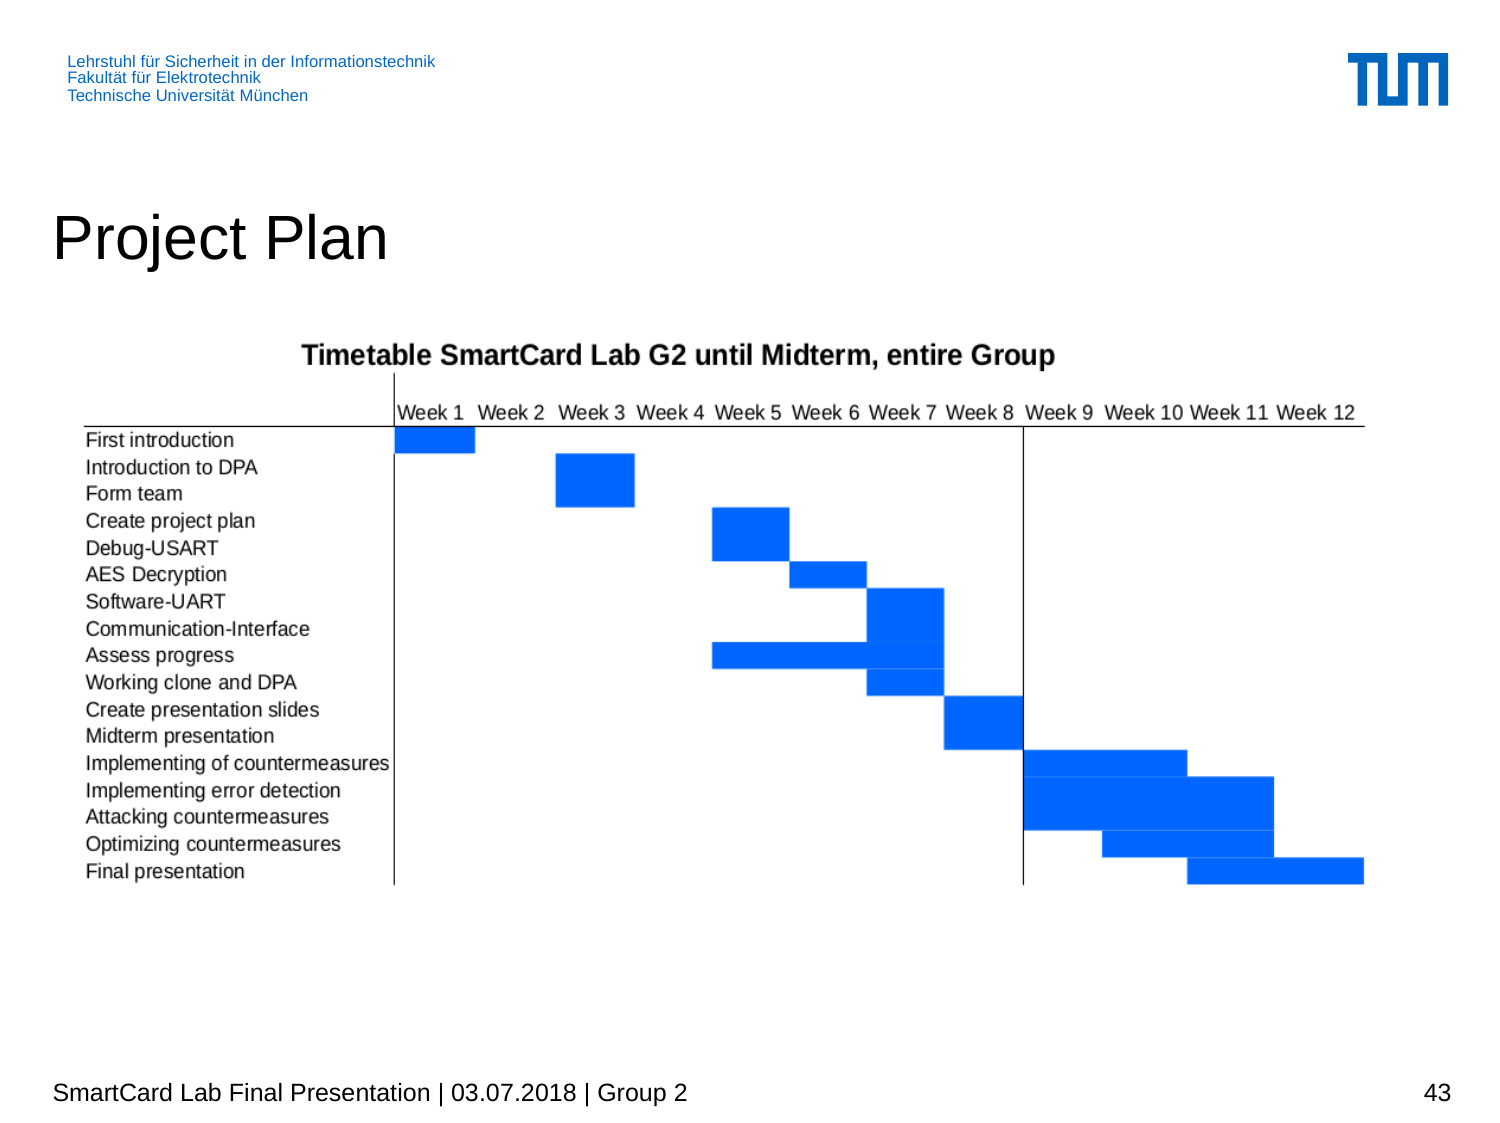

# Project Plan
SmartCard Lab Final Presentation | 03.07.2018 | Group 2
43